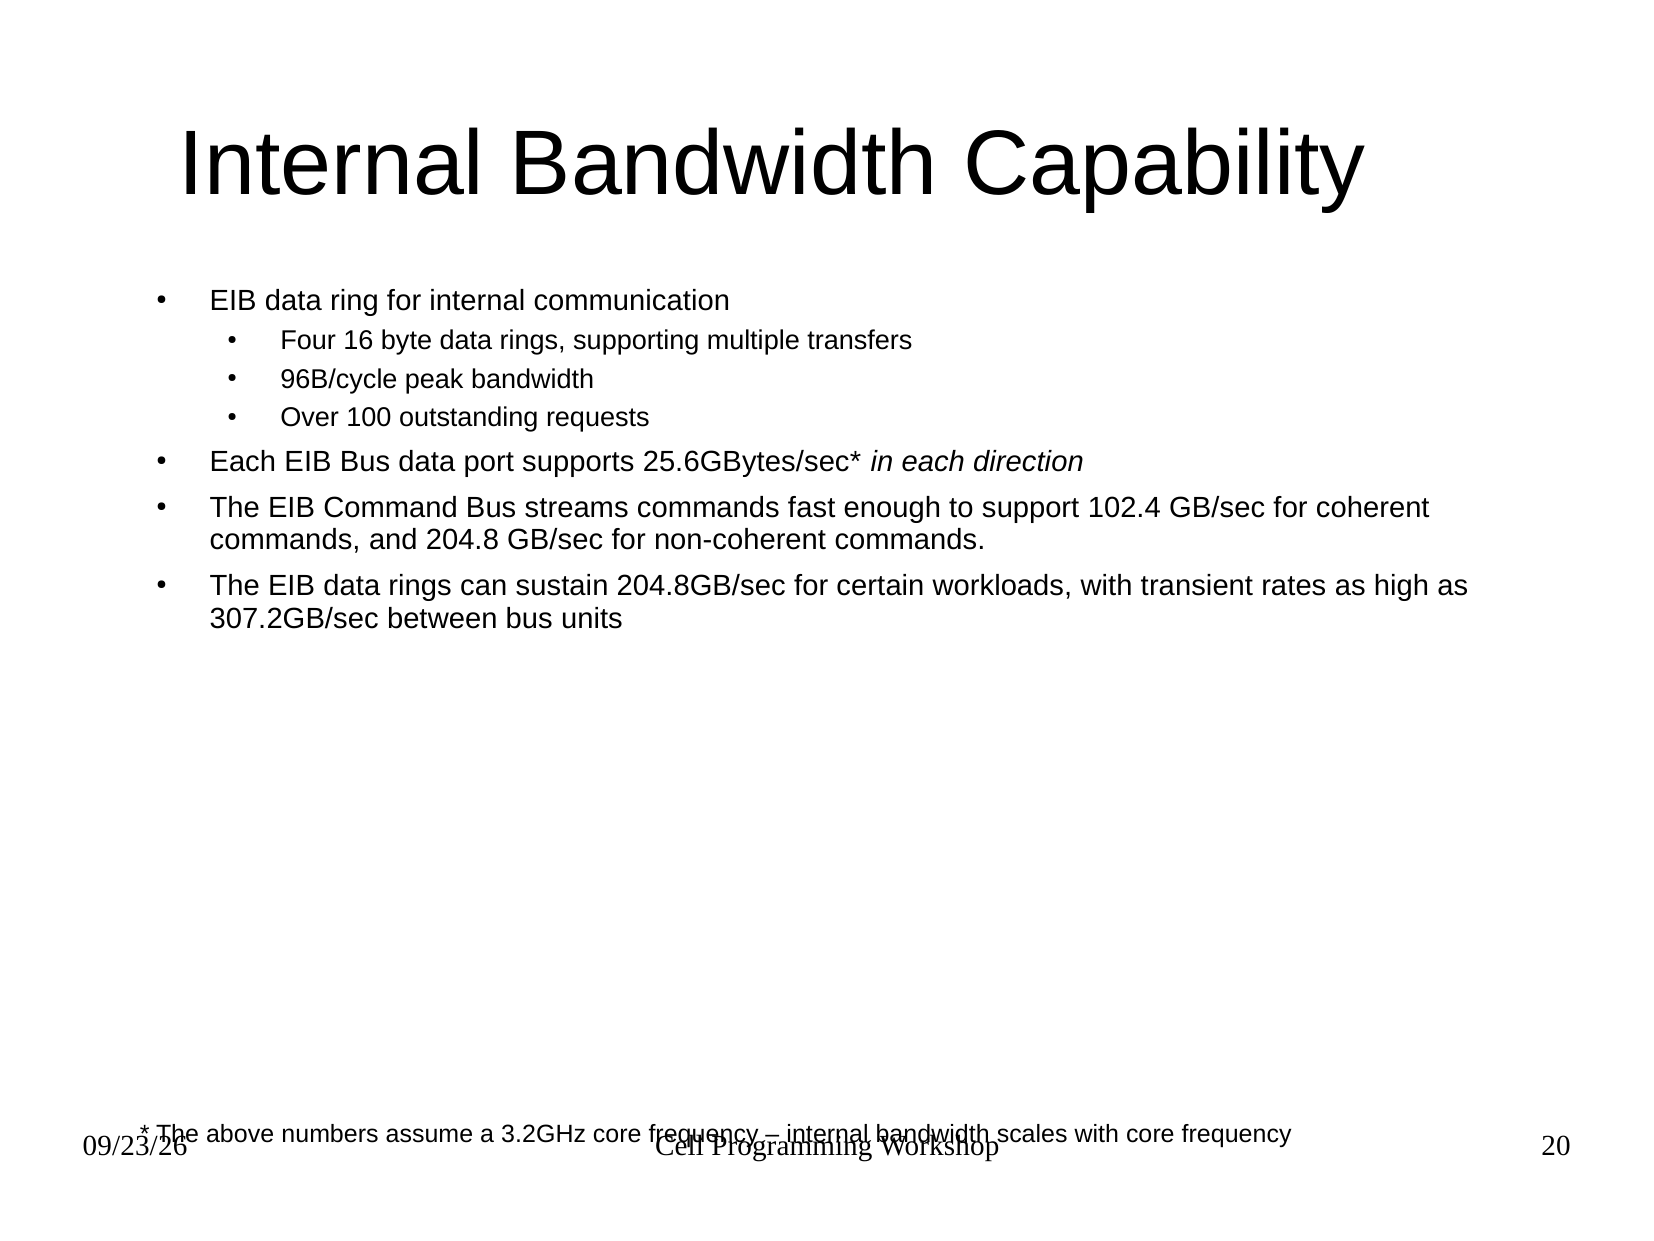

# Internal Bandwidth Capability
EIB data ring for internal communication
Four 16 byte data rings, supporting multiple transfers
96B/cycle peak bandwidth
Over 100 outstanding requests
Each EIB Bus data port supports 25.6GBytes/sec* in each direction
The EIB Command Bus streams commands fast enough to support 102.4 GB/sec for coherent commands, and 204.8 GB/sec for non-coherent commands.
The EIB data rings can sustain 204.8GB/sec for certain workloads, with transient rates as high as 307.2GB/sec between bus units
* The above numbers assume a 3.2GHz core frequency – internal bandwidth scales with core frequency
Cell Programming Workshop
20